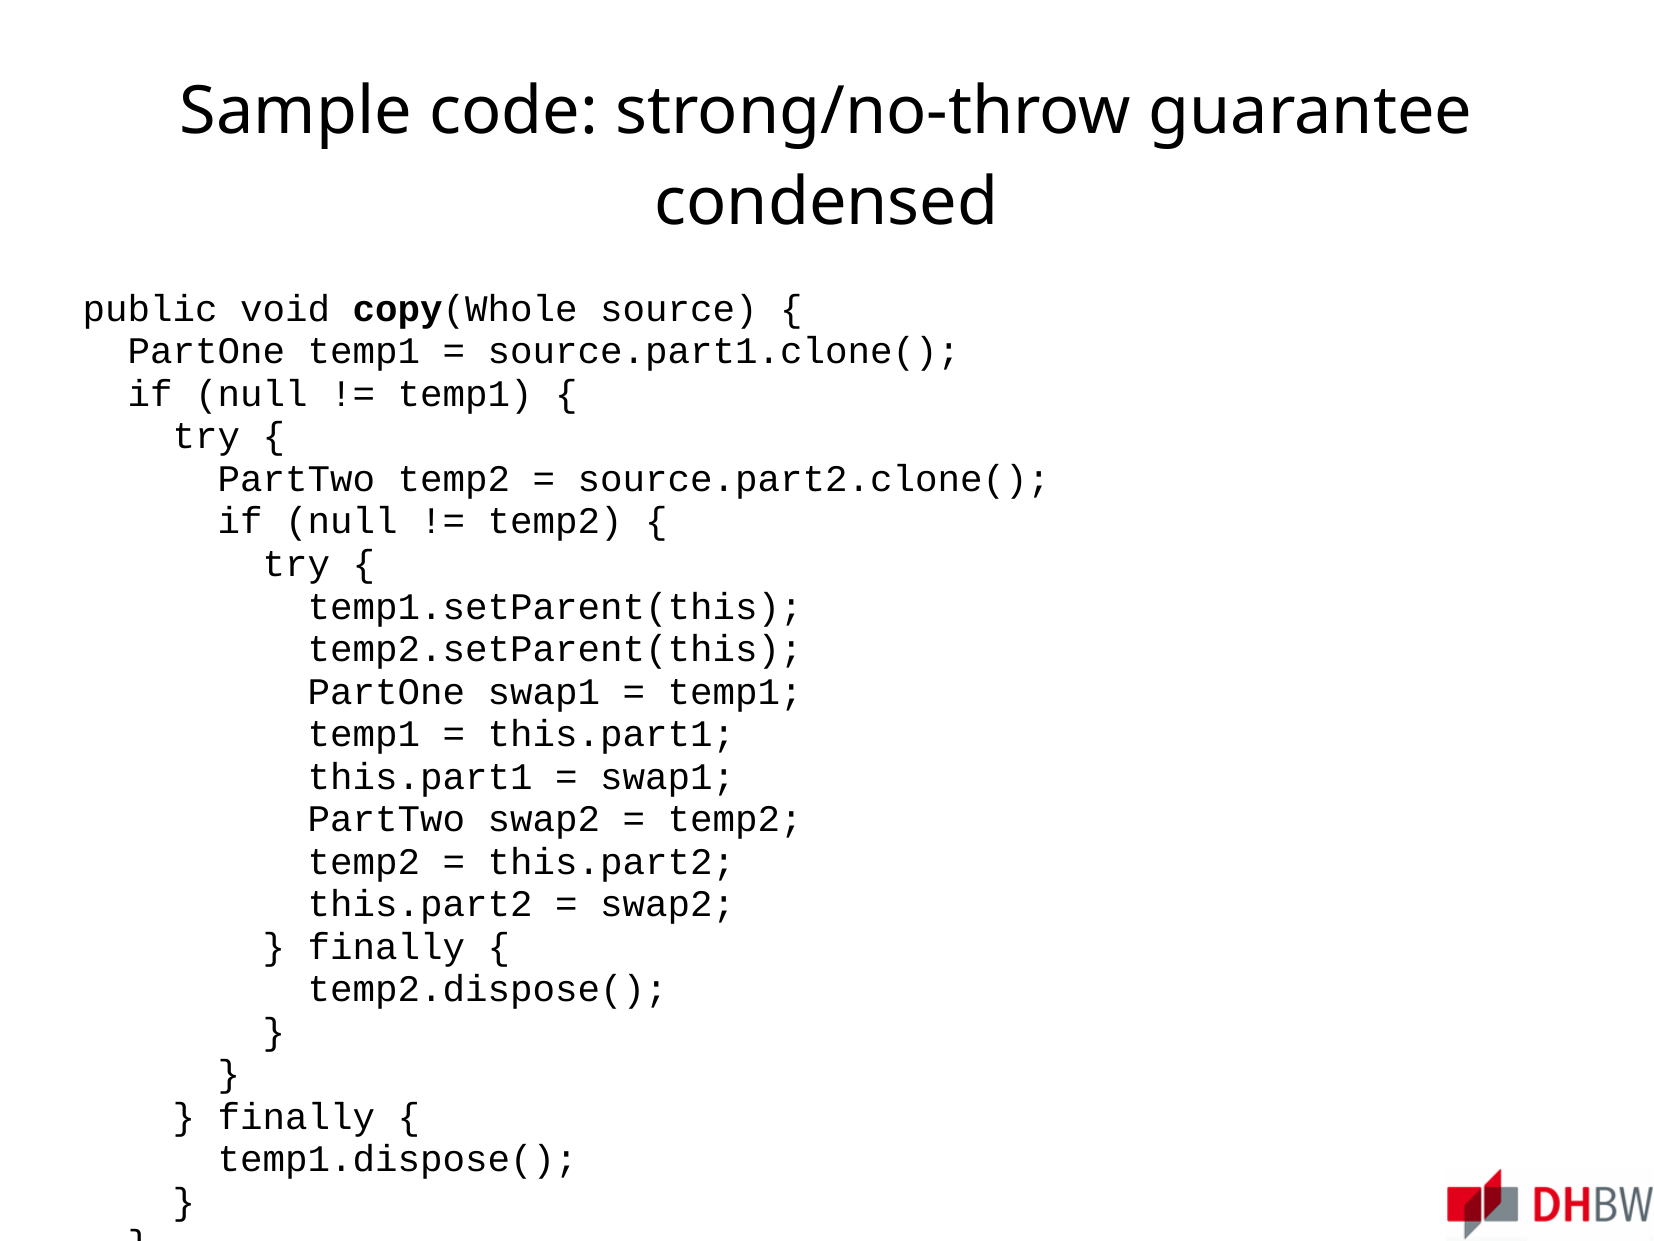

# Sample code: strong/no-throw guarantee condensed
public void copy(Whole source) {
 PartOne temp1 = source.part1.clone();
 if (null != temp1) {
 try {
 PartTwo temp2 = source.part2.clone();
 if (null != temp2) {
 try {
 temp1.setParent(this);
 temp2.setParent(this);
 PartOne swap1 = temp1;
 temp1 = this.part1;
 this.part1 = swap1;
 PartTwo swap2 = temp2;
 temp2 = this.part2;
 this.part2 = swap2;
 } finally {
 temp2.dispose();
 }
 }
 } finally {
 temp1.dispose();
 }
 }
}